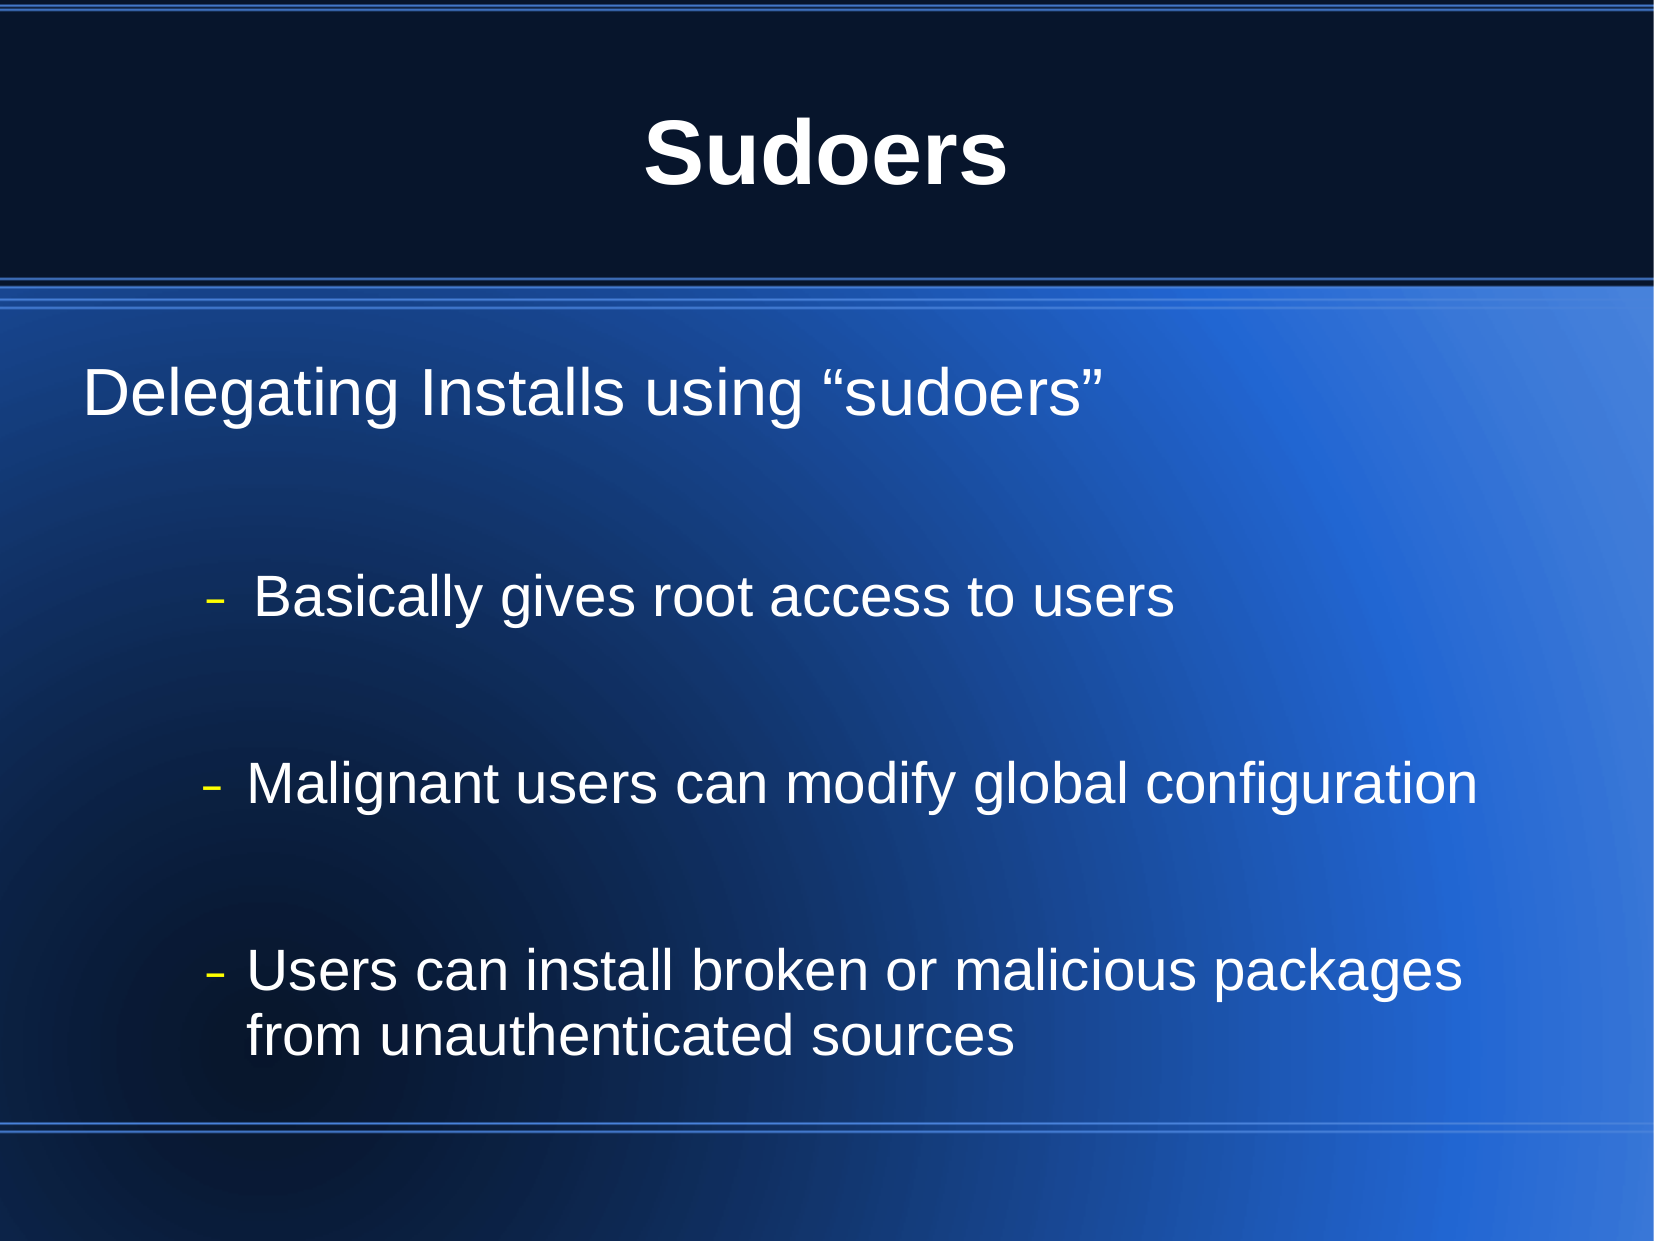

# Sudoers
Delegating Installs using “sudoers”
Basically gives root access to users
Malignant users can modify global configuration
Users can install broken or malicious packages from unauthenticated sources